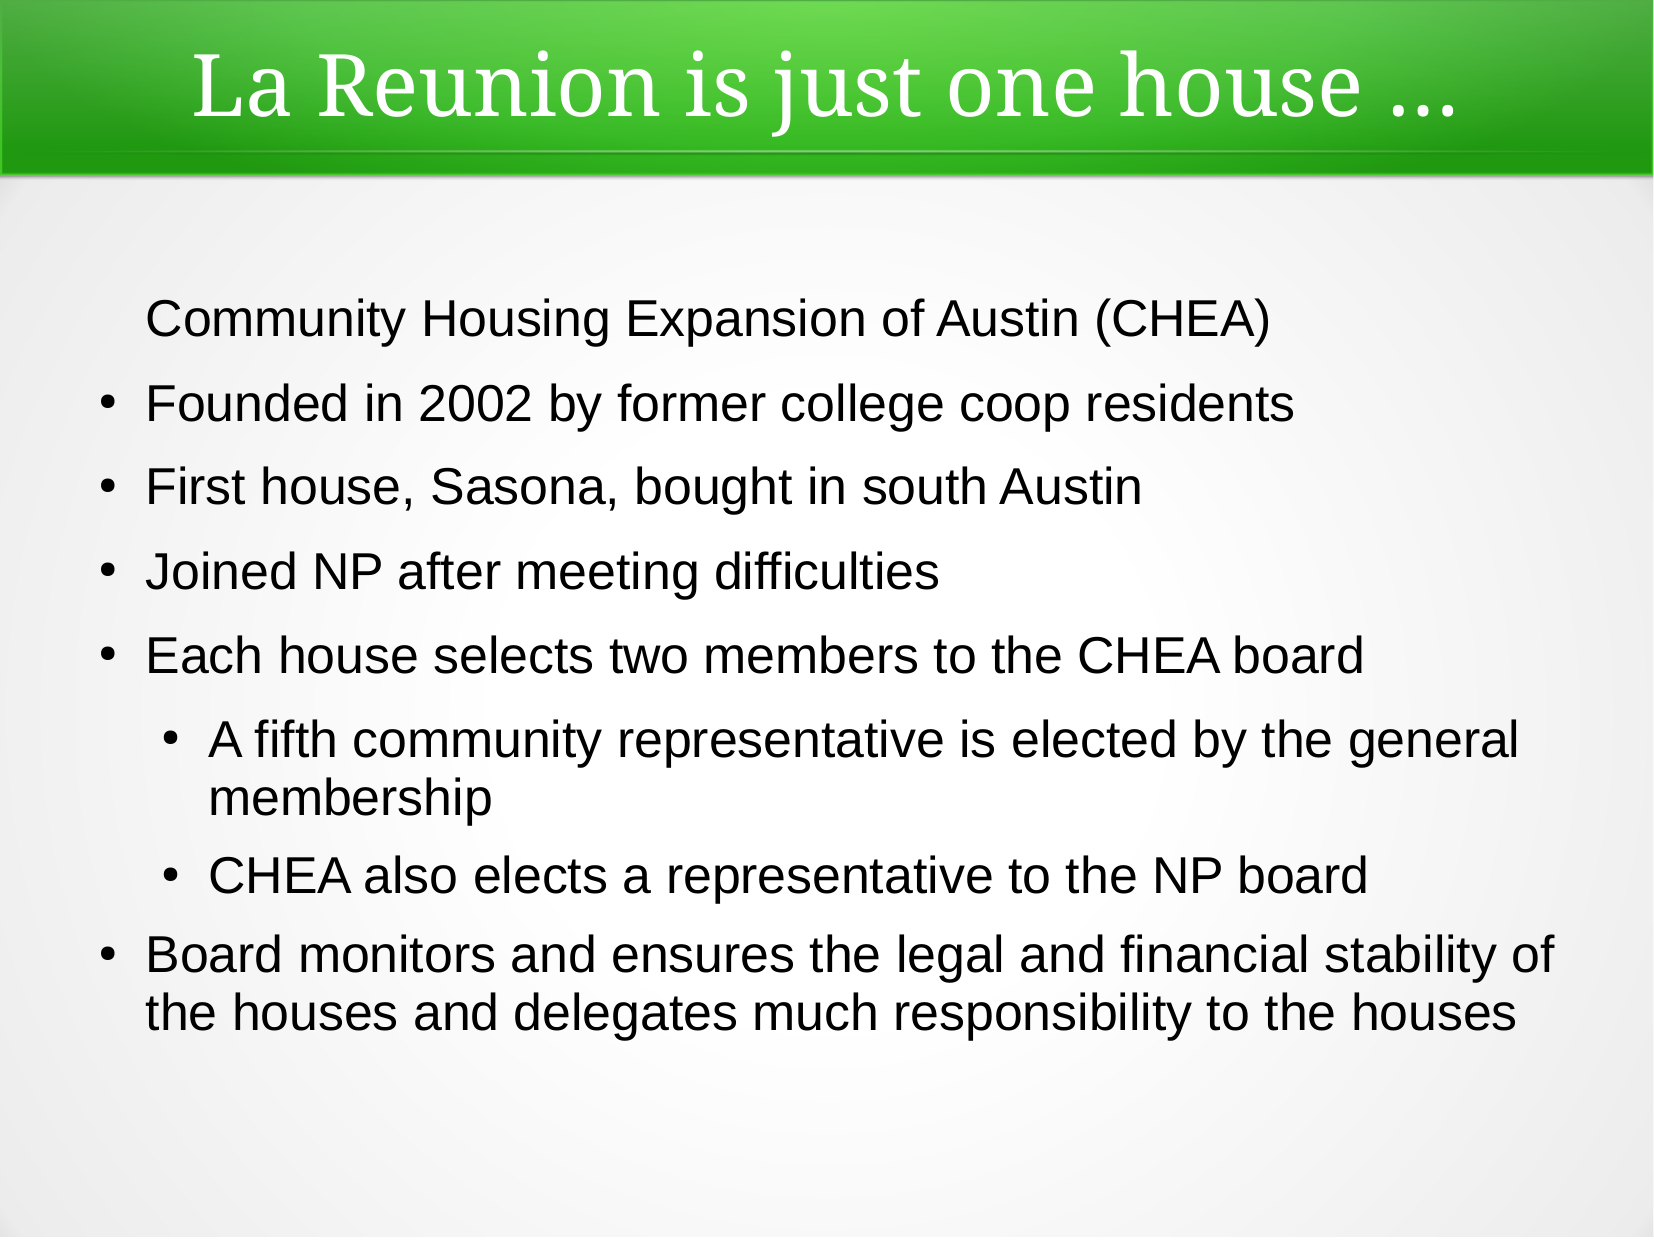

# La Reunion is just one house …
Community Housing Expansion of Austin (CHEA)
Founded in 2002 by former college coop residents
First house, Sasona, bought in south Austin
Joined NP after meeting difficulties
Each house selects two members to the CHEA board
A fifth community representative is elected by the general membership
CHEA also elects a representative to the NP board
Board monitors and ensures the legal and financial stability of the houses and delegates much responsibility to the houses